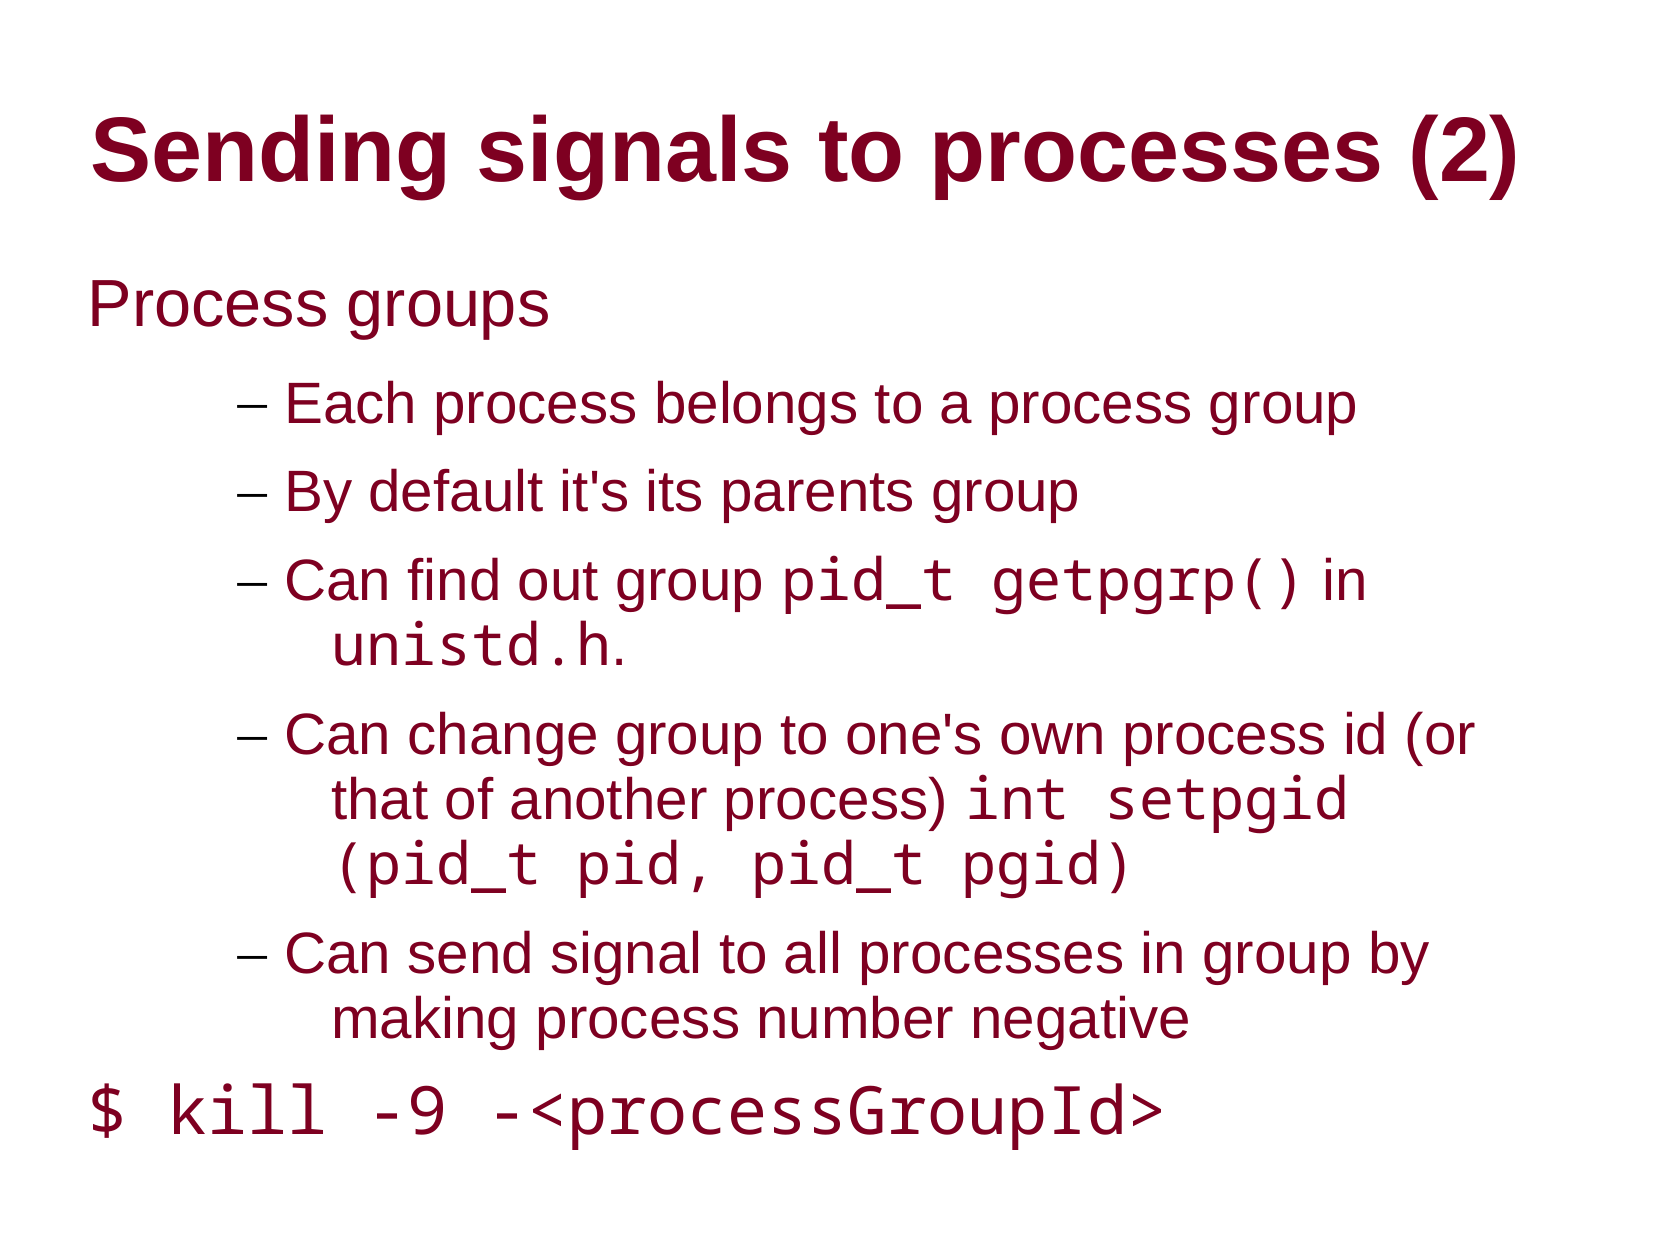

# Sending signals to processes (2)
Process groups
Each process belongs to a process group
By default it's its parents group
Can find out group pid_t getpgrp() in unistd.h.
Can change group to one's own process id (or that of another process) int setpgid (pid_t pid, pid_t pgid)
Can send signal to all processes in group by making process number negative
$ kill -9 -<processGroupId>